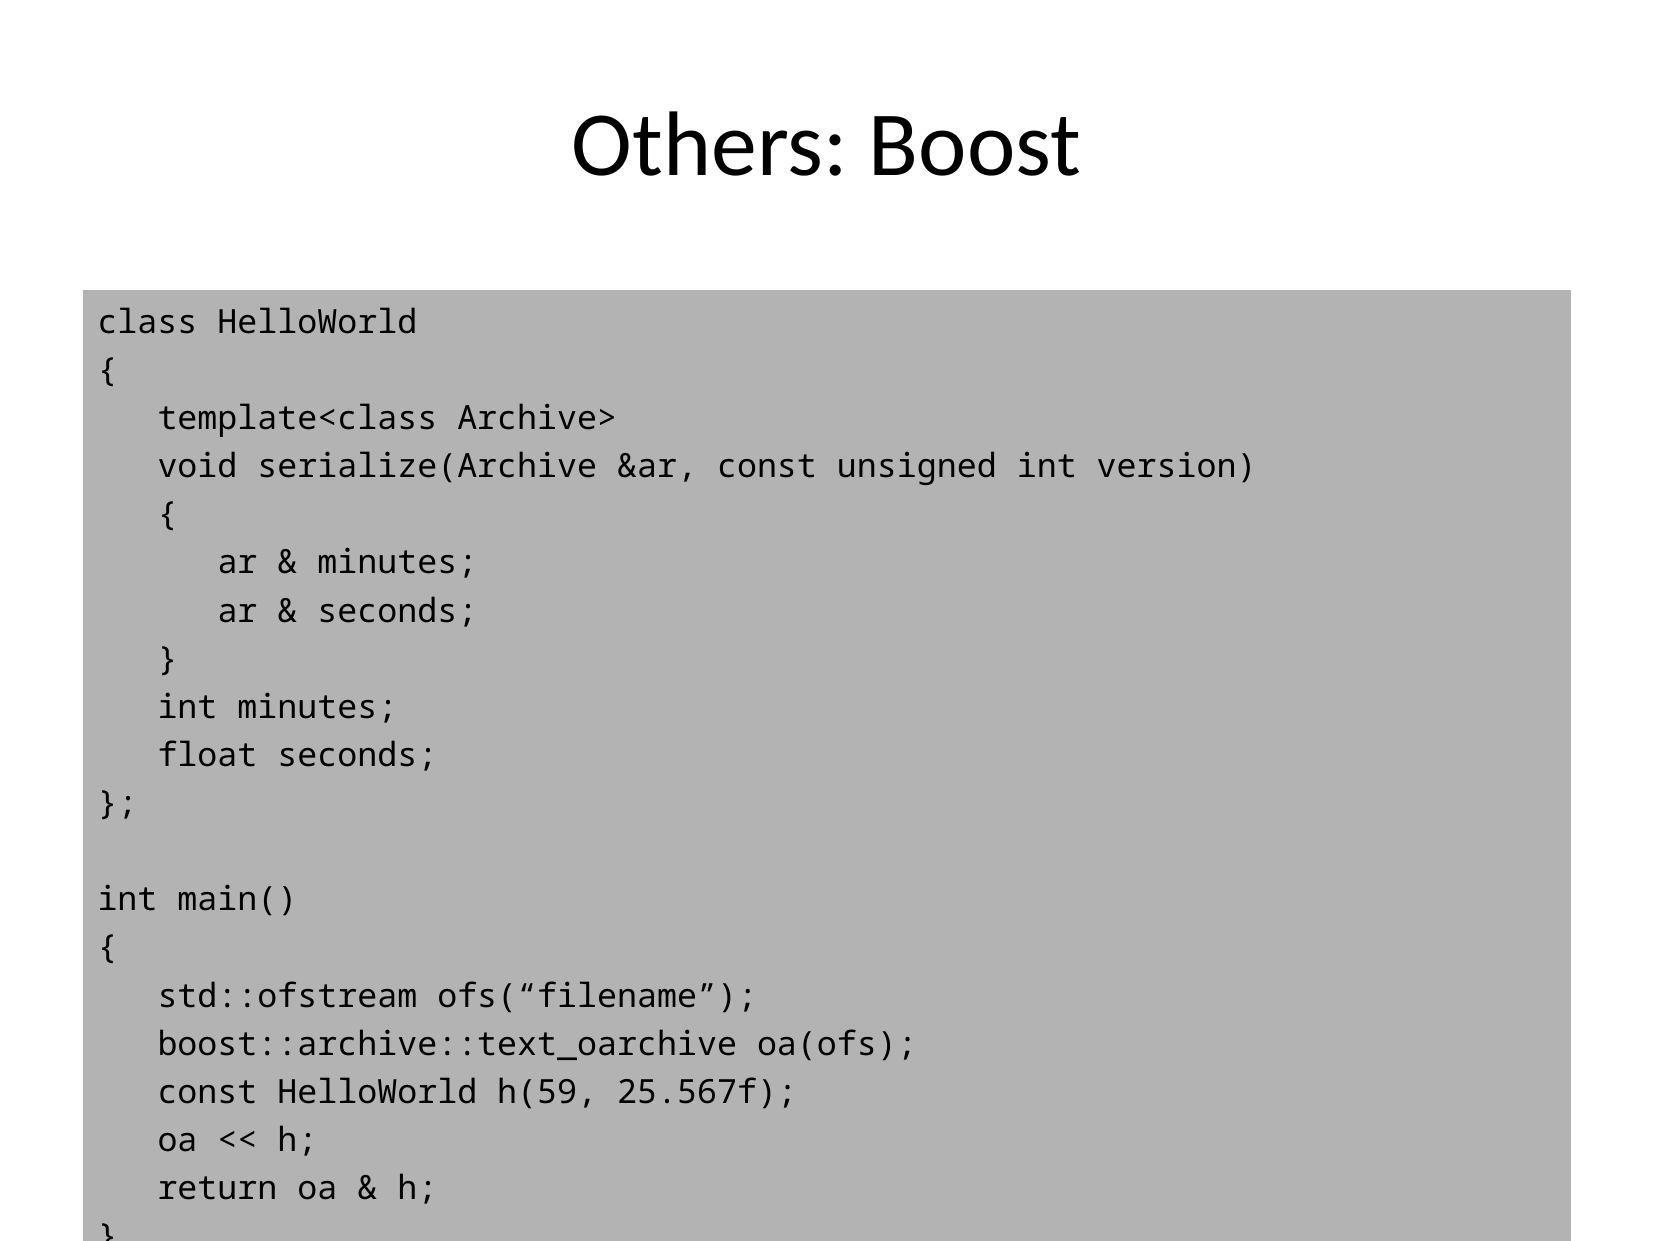

# Others: Boost
| class HelloWorld { template<class Archive> void serialize(Archive &ar, const unsigned int version) { ar & minutes; ar & seconds; } int minutes; float seconds; }; int main() { std::ofstream ofs(“filename”); boost::archive::text\_oarchive oa(ofs); const HelloWorld h(59, 25.567f); oa << h; return oa & h; } |
| --- |